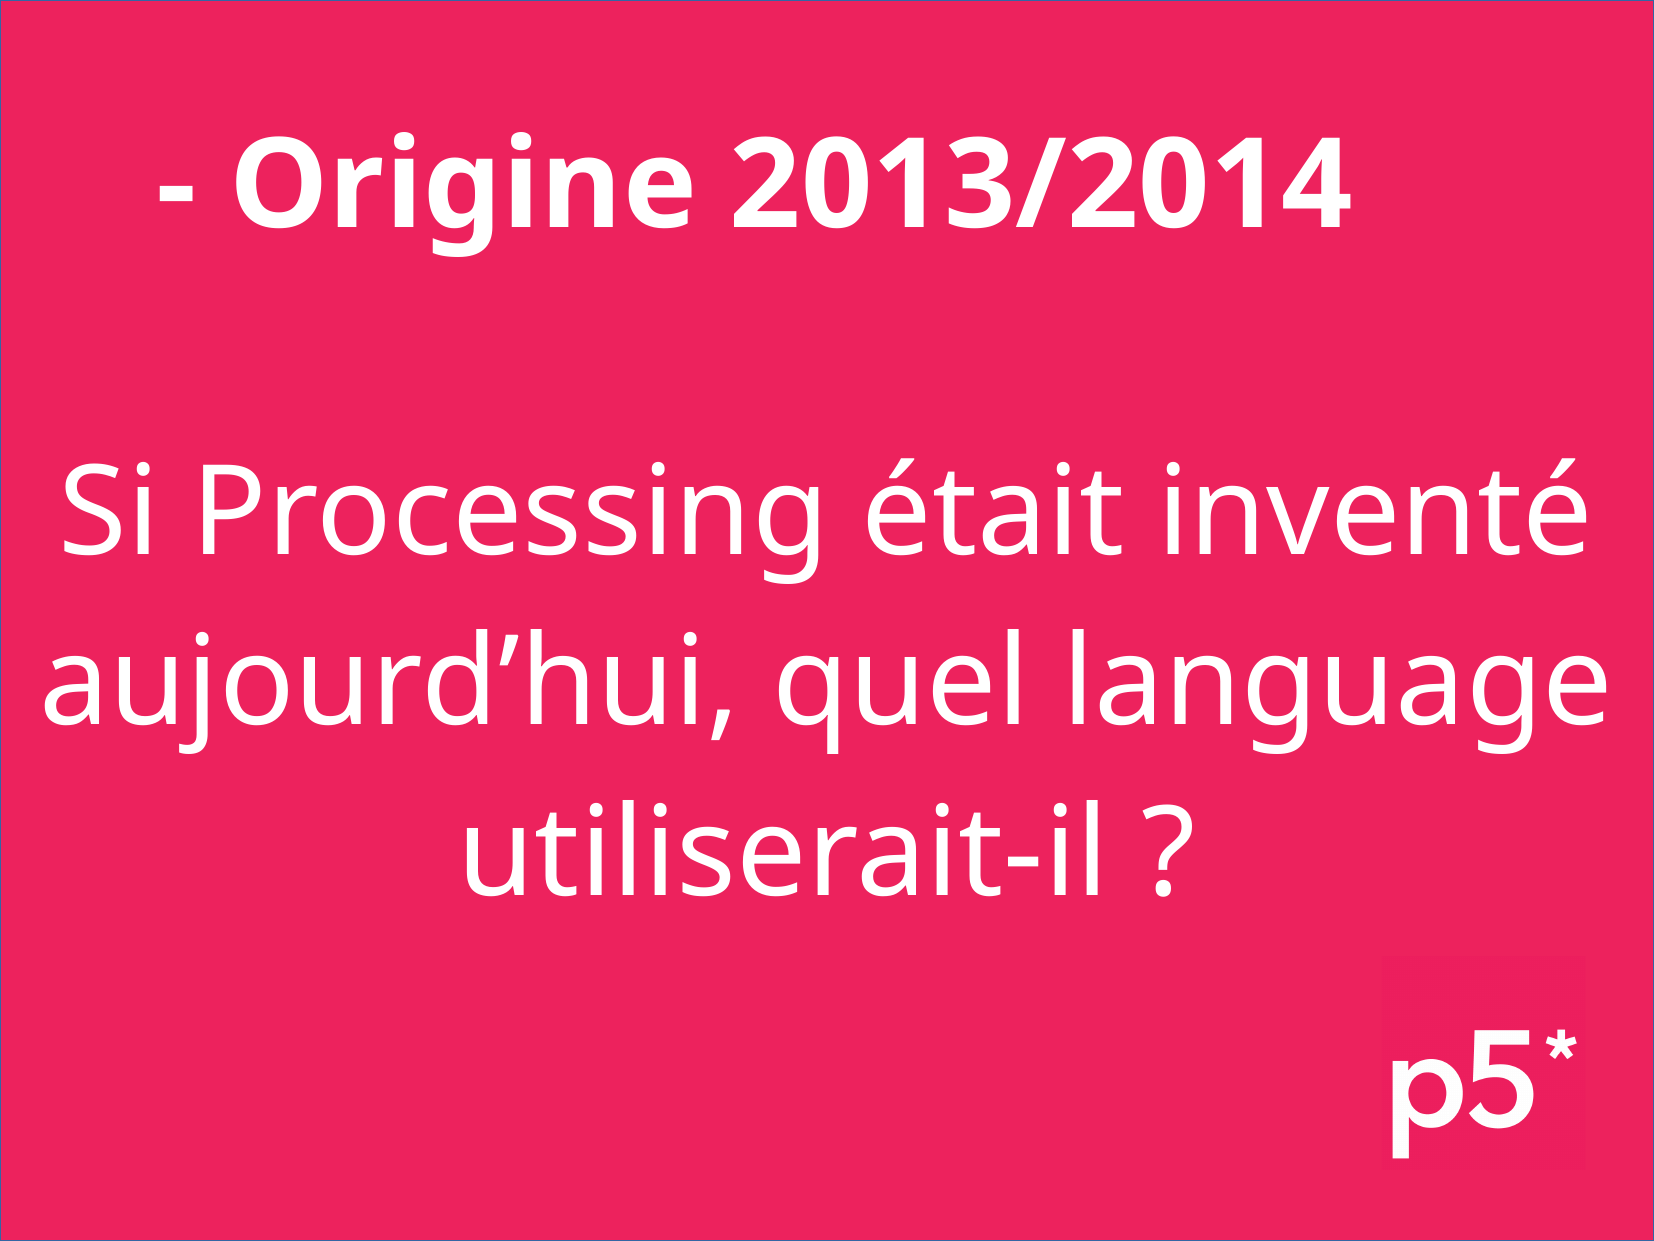

#
- Origine 2013/2014
Si Processing était inventé aujourd’hui, quel language utiliserait-il ?